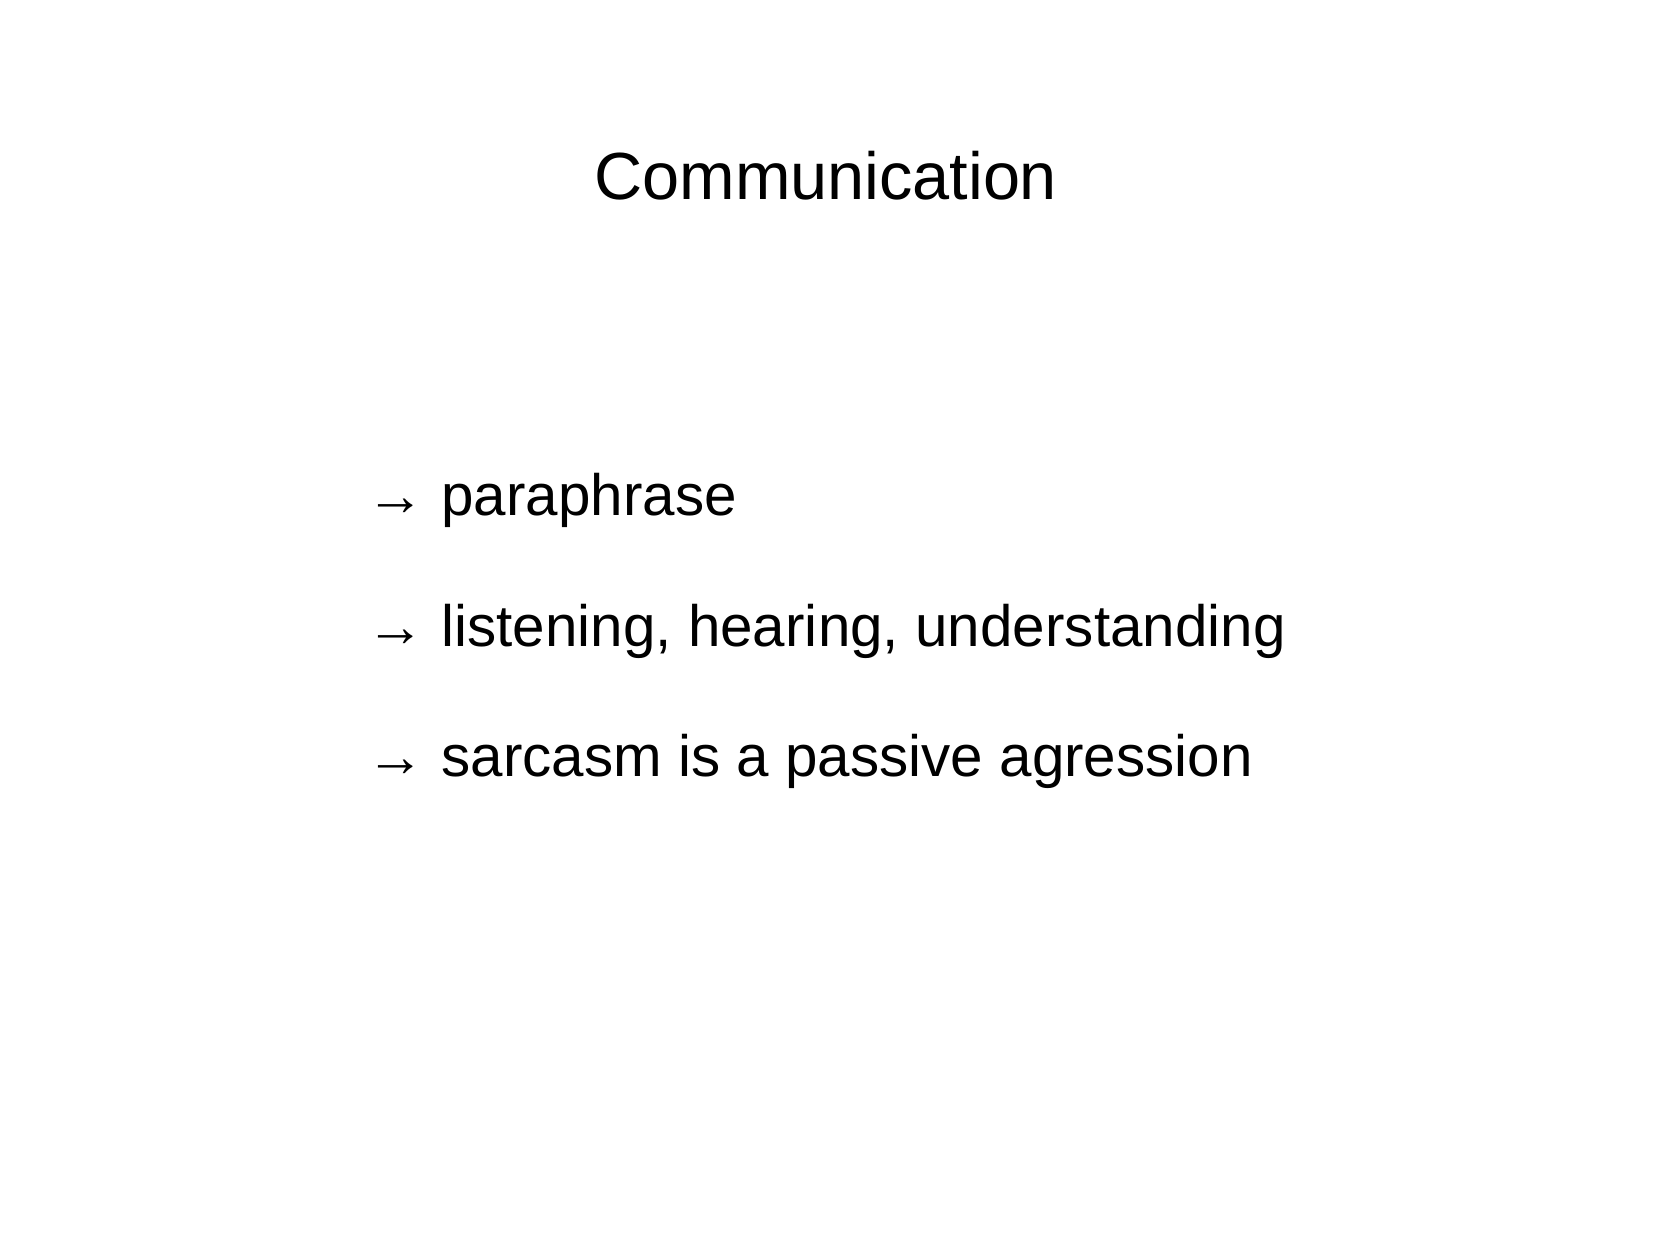

Communication
→ paraphrase
→ listening, hearing, understanding
→ sarcasm is a passive agression